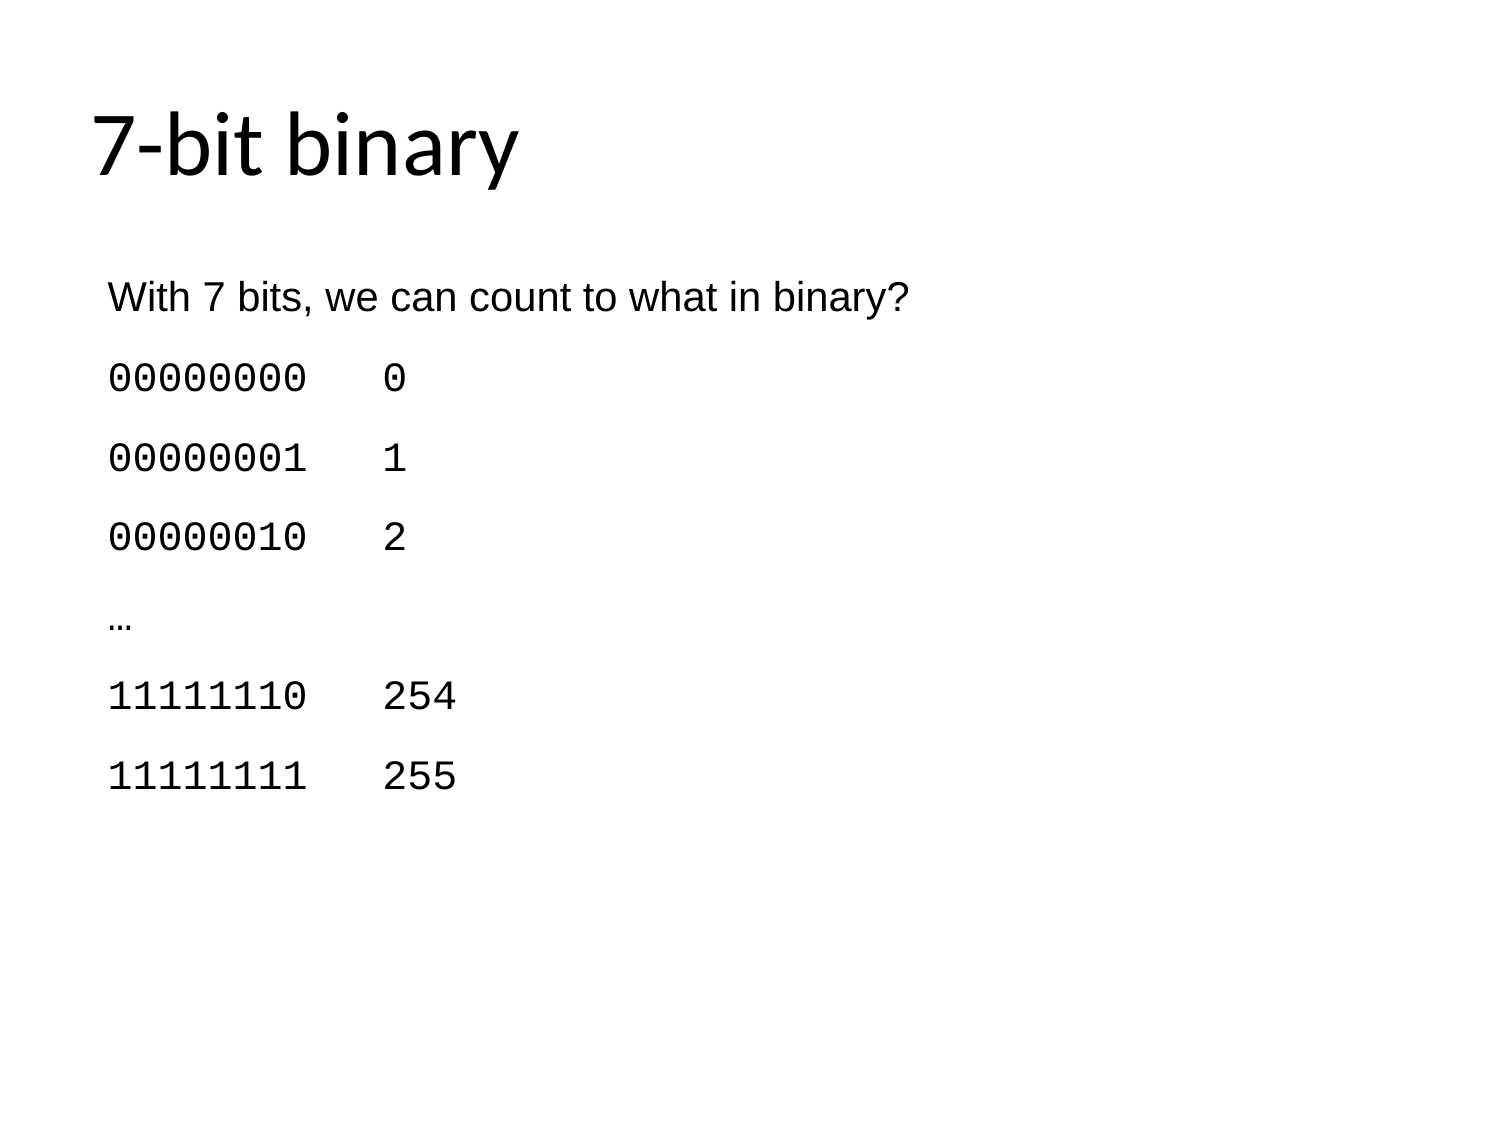

# 7-bit binary
With 7 bits, we can count to what in binary?
00000000		0
00000001		1
00000010		2
…
11111110		254
11111111 	255